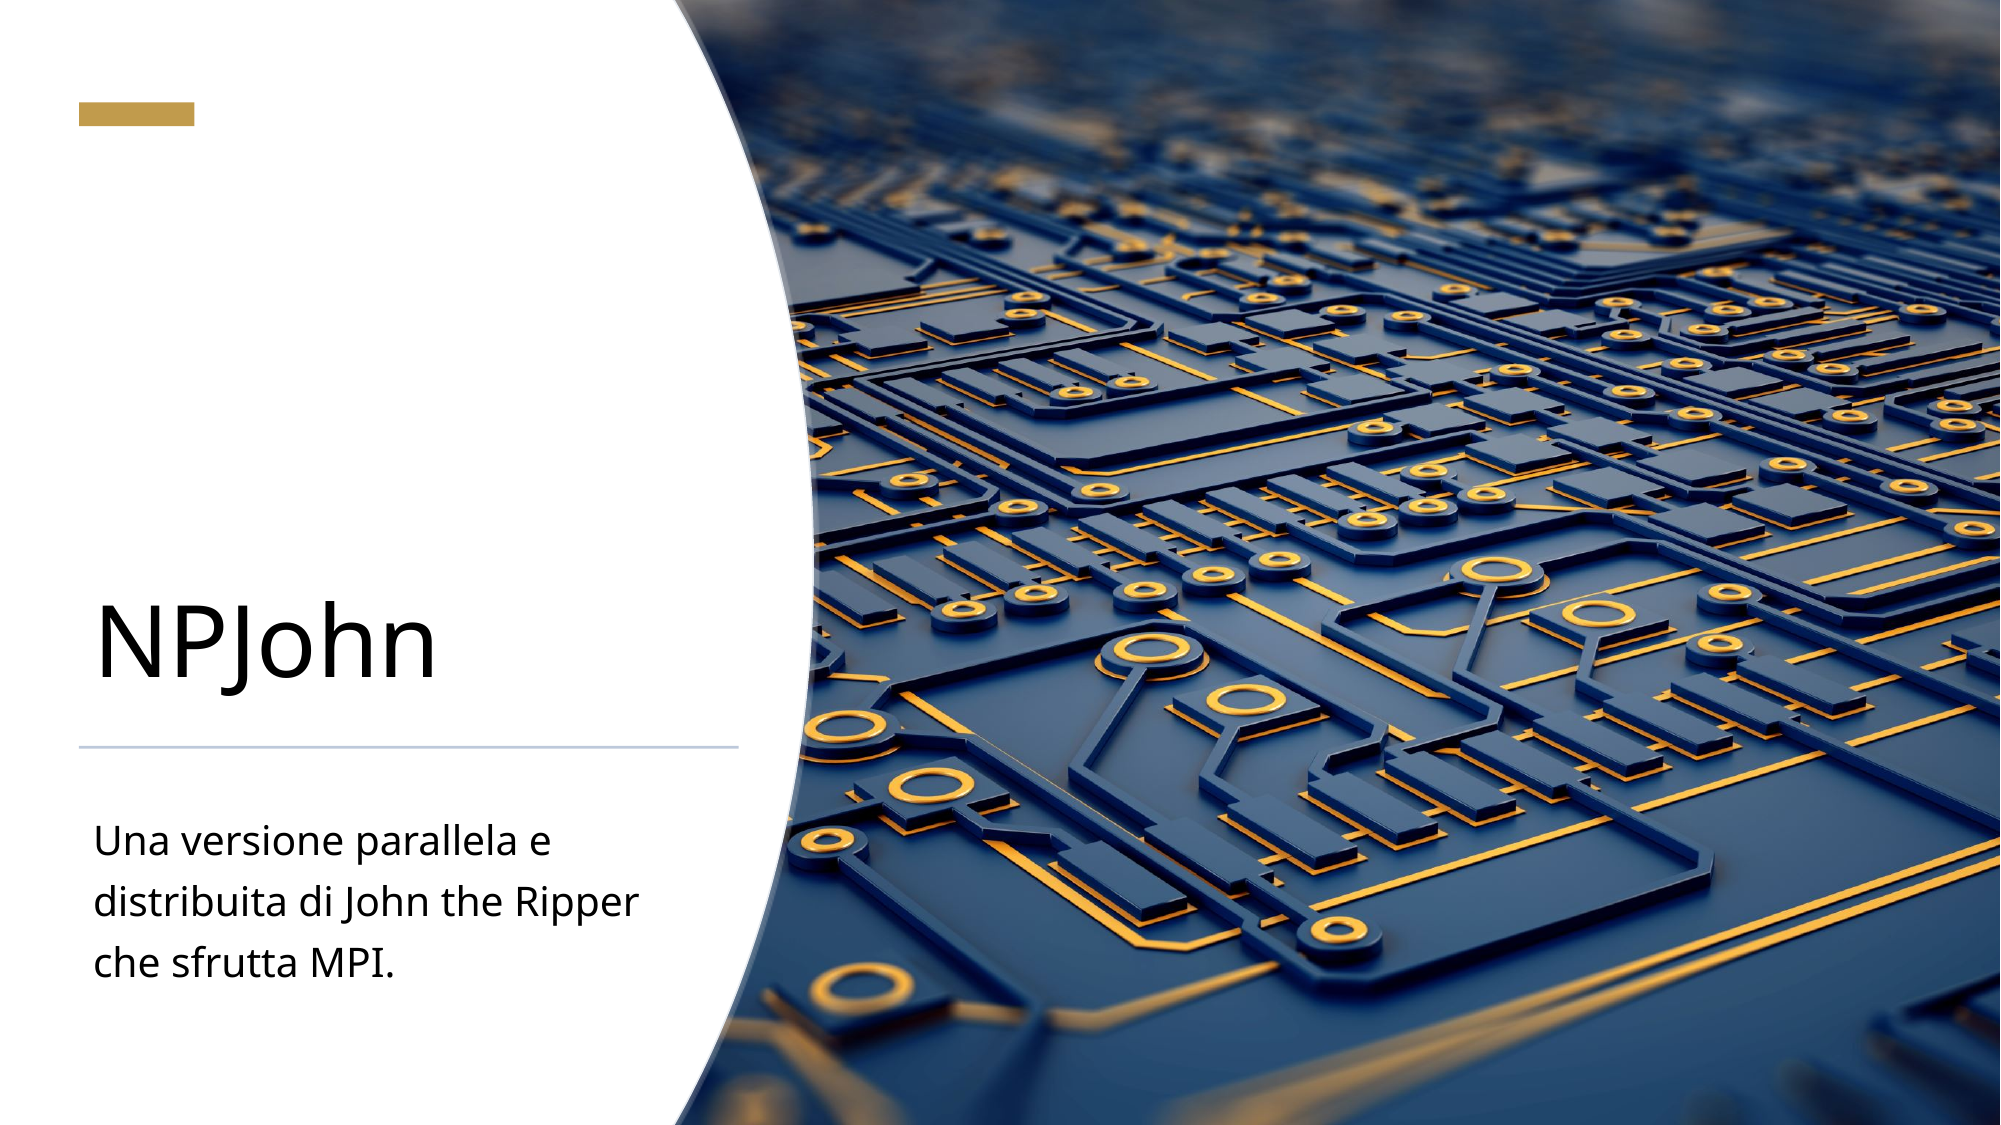

NPJohn
Una versione parallela e distribuita di John the Ripper che sfrutta MPI.